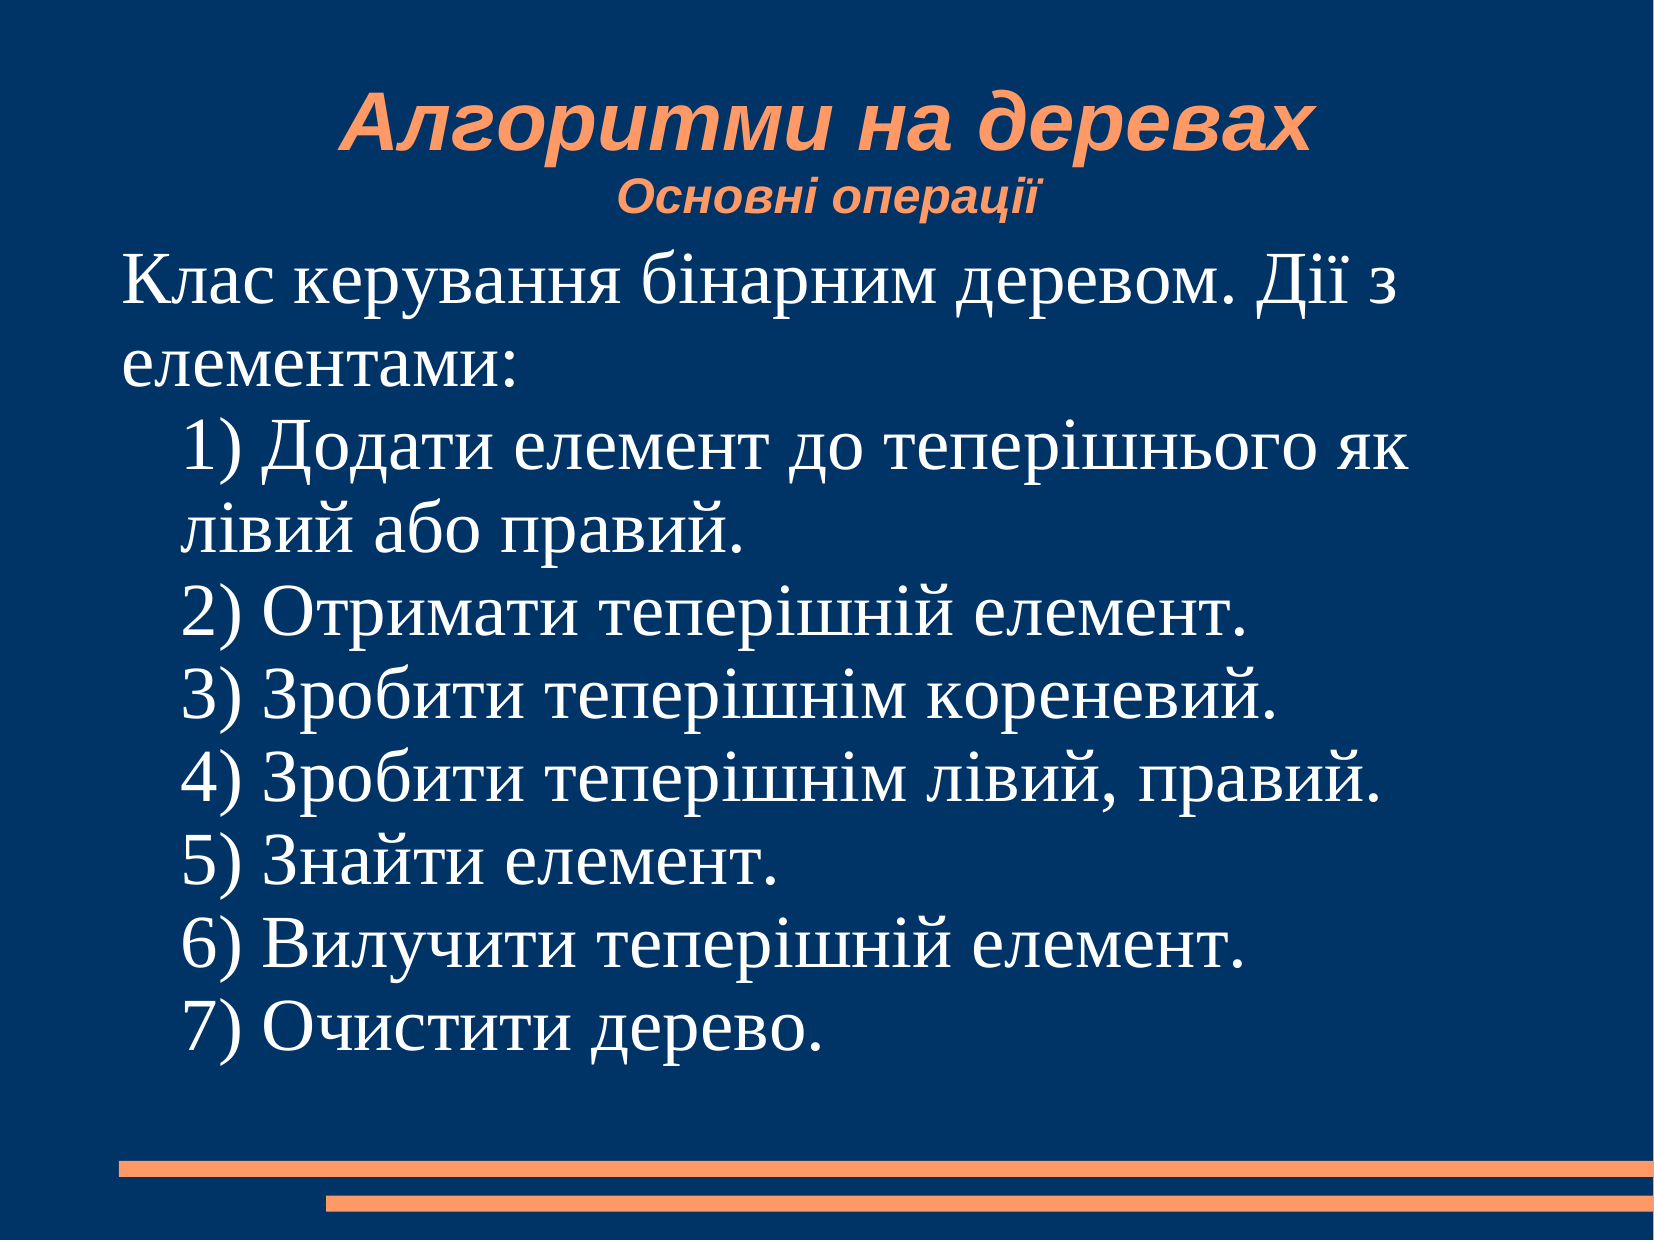

# Алгоритми на деревах Основні операції
Клас керування бінарним деревом. Дії з елементами:
1) Додати елемент до теперішнього як лівий або правий.
2) Отримати теперішній елемент.
3) Зробити теперішнім кореневий.
4) Зробити теперішнім лівий, правий.
5) Знайти елемент.
6) Вилучити теперішній елемент.
7) Очистити дерево.